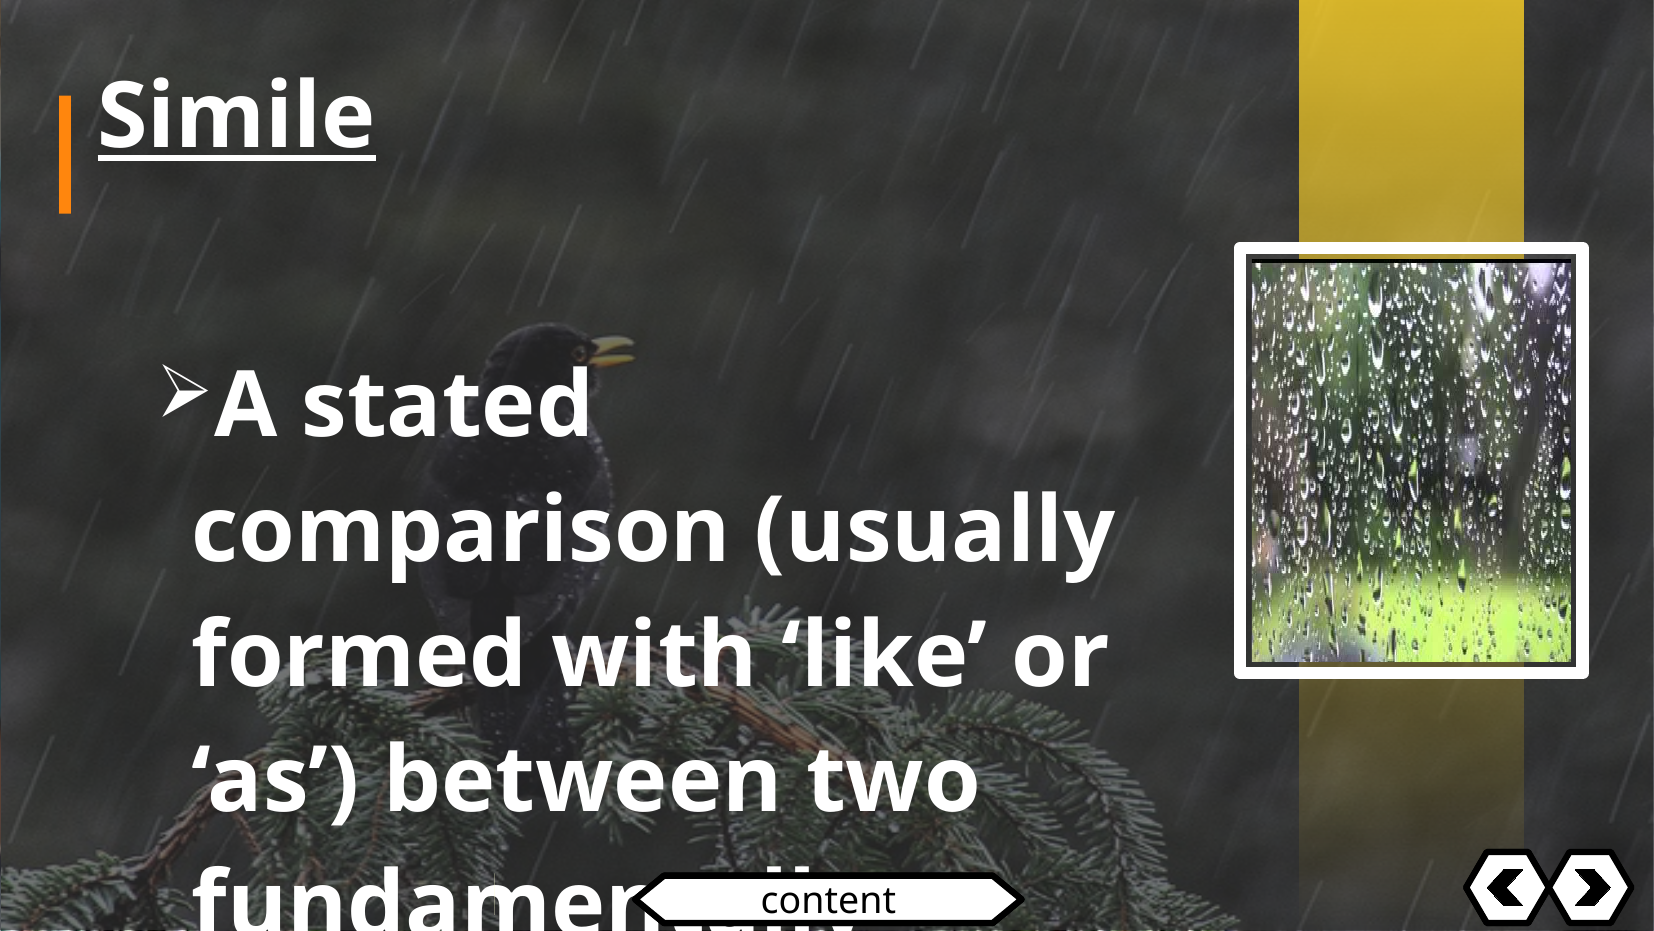

Simile
A stated comparison (usually formed with ‘like’ or ‘as’) between two fundamentally dissimilar things that have certain qualities in common.
POETIC DEVICES
CONTENT
content